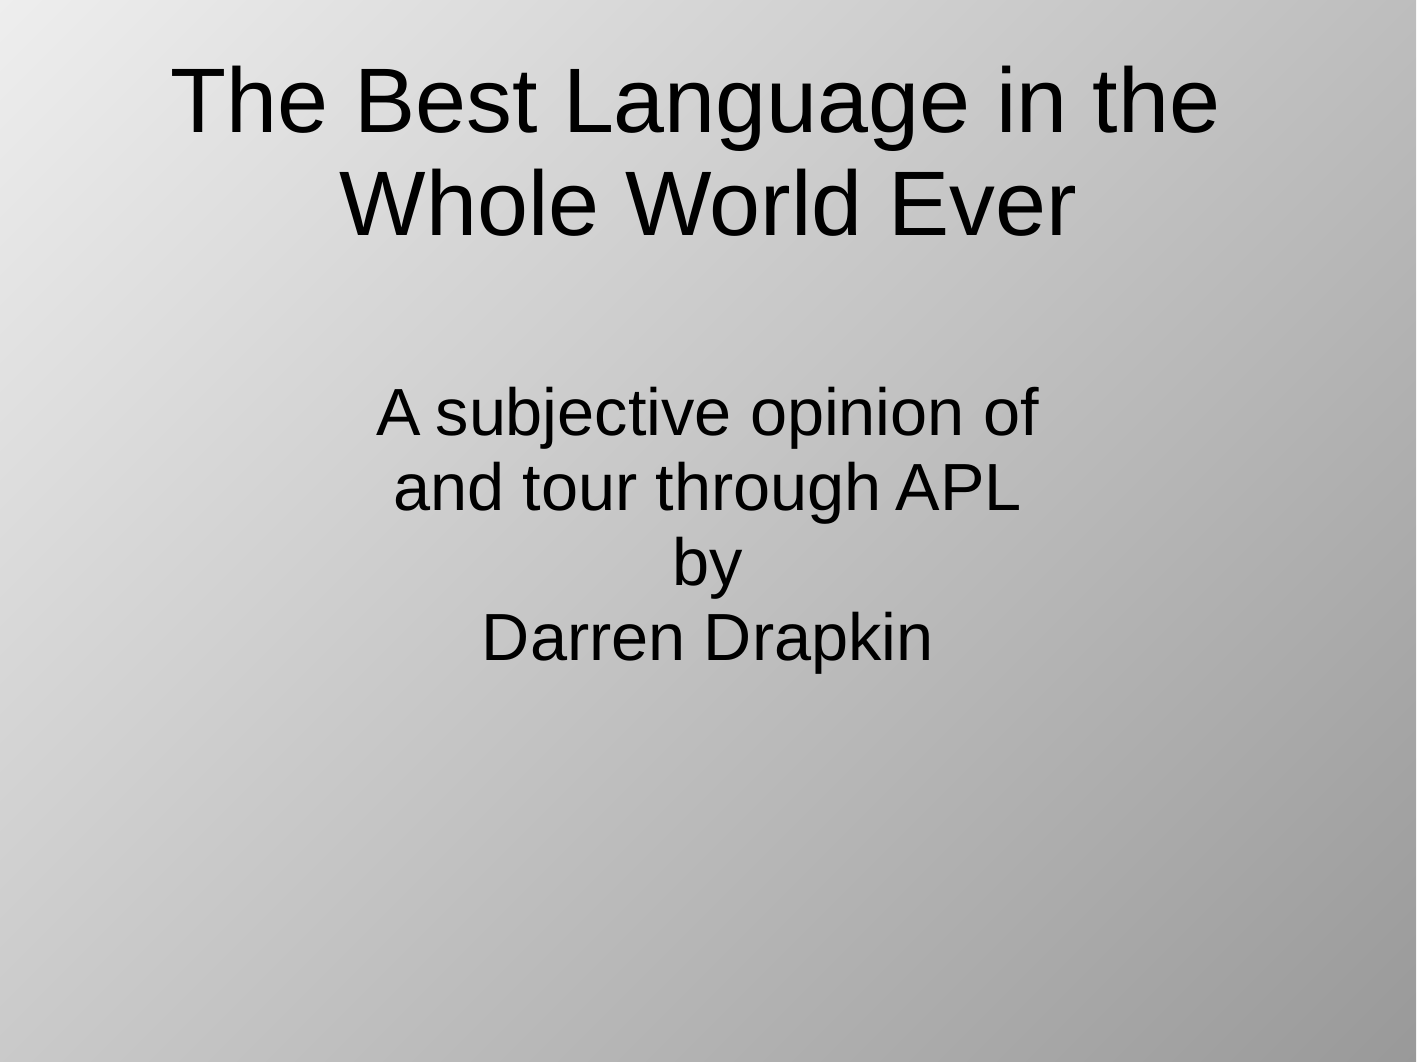

The Best Language in the
Whole World Ever
A subjective opinion of
and tour through APL
by
Darren Drapkin